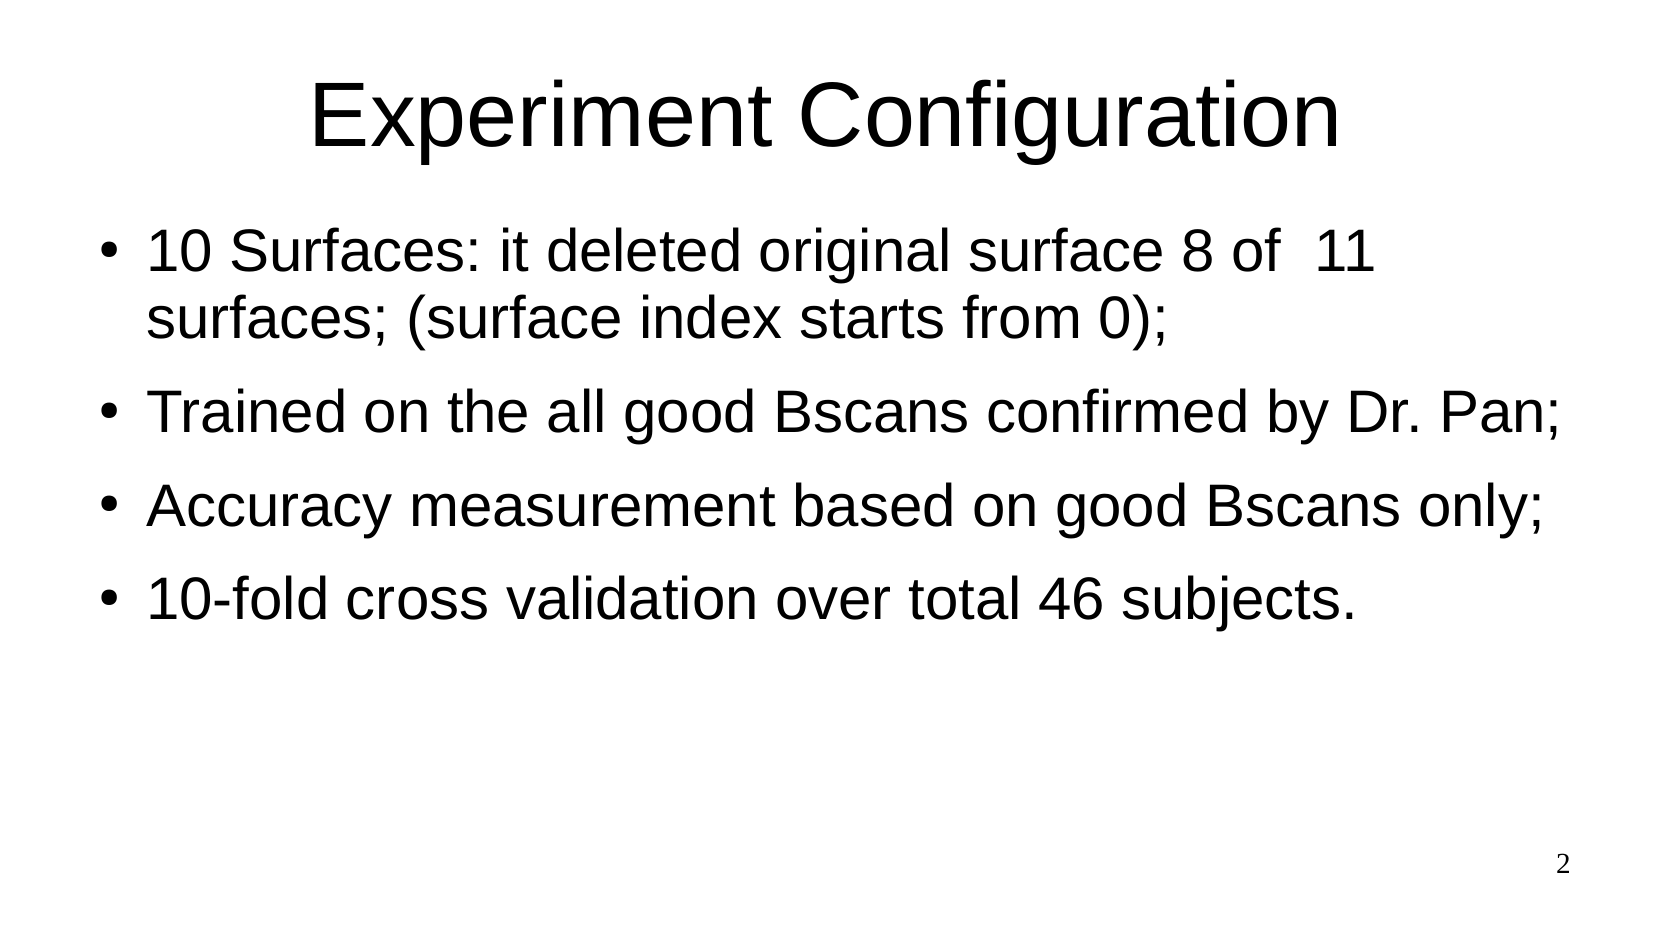

# Experiment Configuration
10 Surfaces: it deleted original surface 8 of 11 surfaces; (surface index starts from 0);
Trained on the all good Bscans confirmed by Dr. Pan;
Accuracy measurement based on good Bscans only;
10-fold cross validation over total 46 subjects.
2